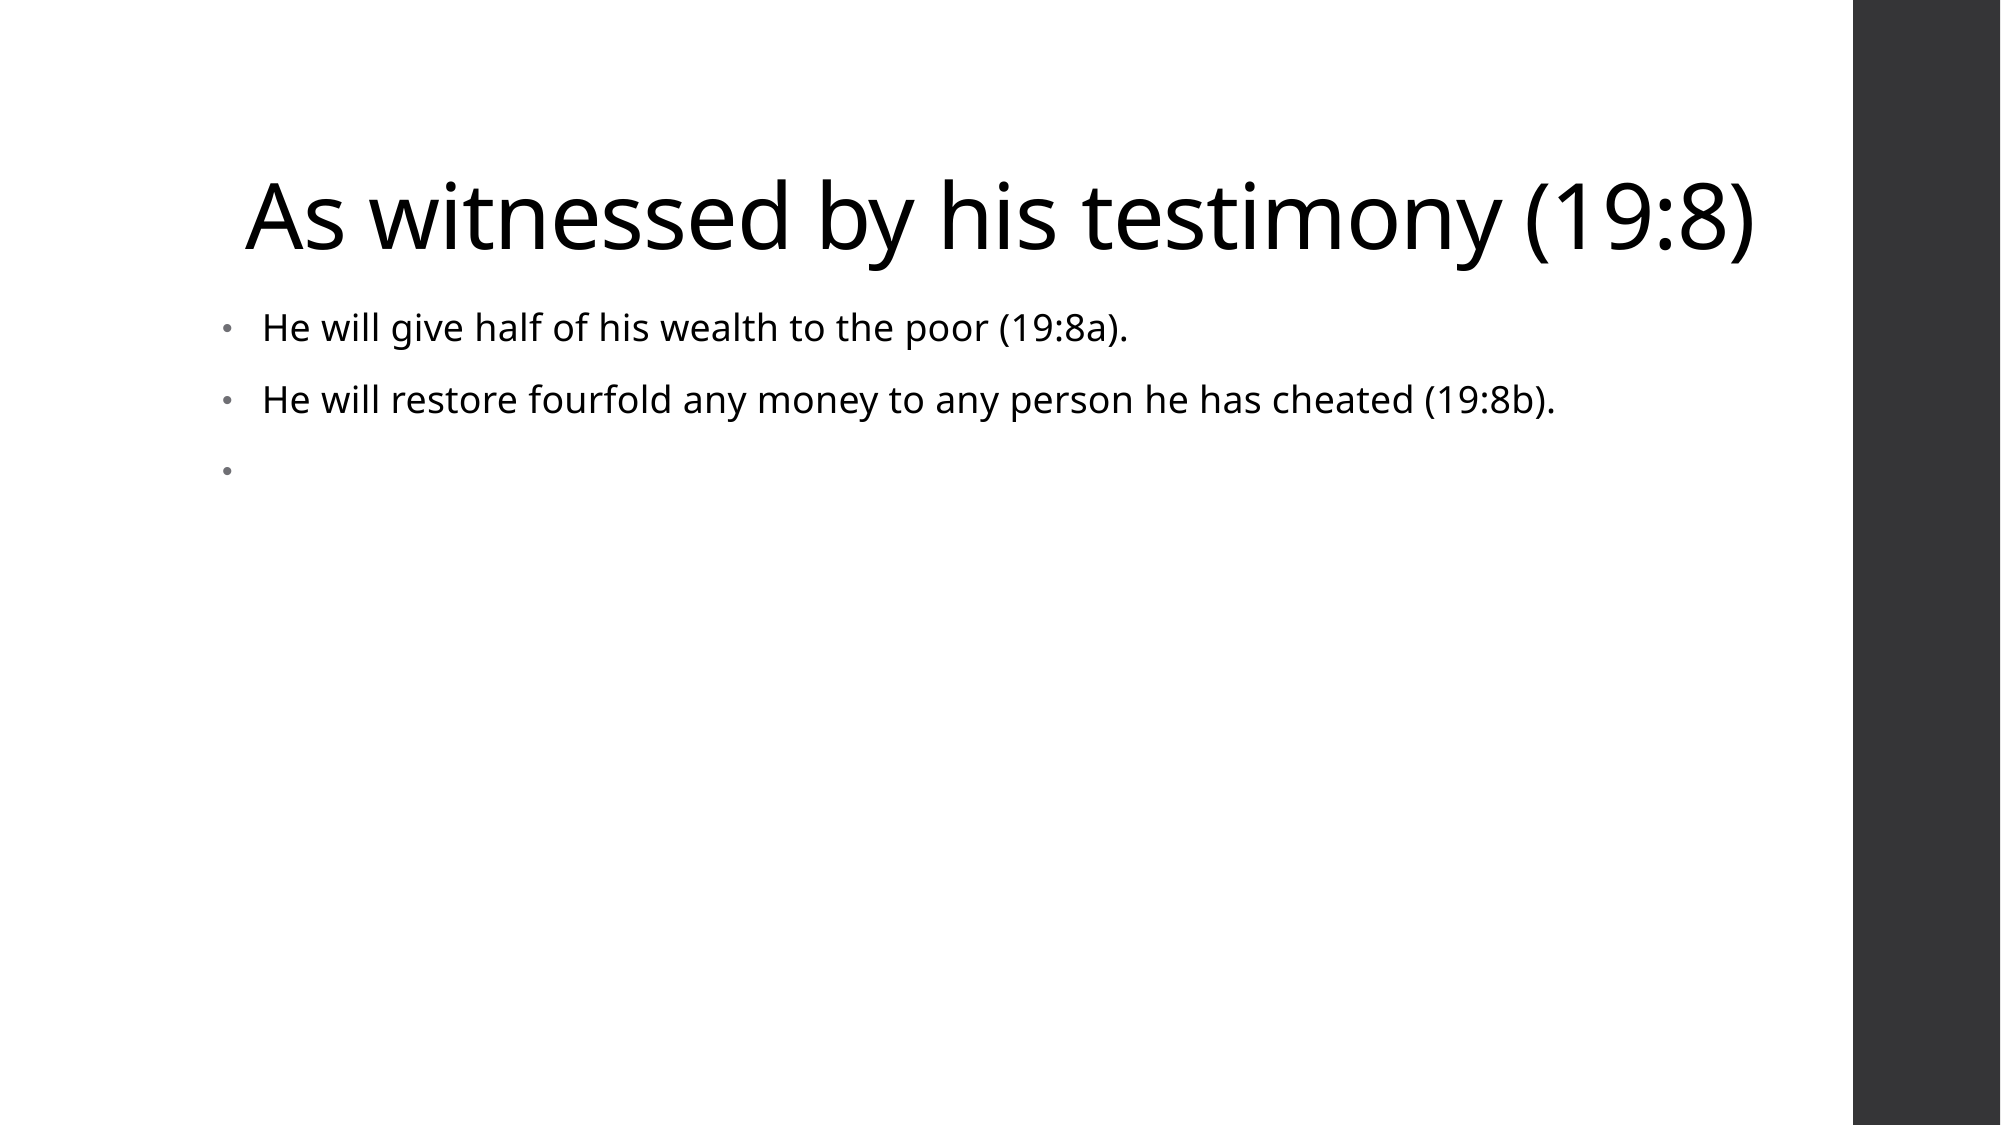

# As witnessed by his testimony (19:8)
 He will give half of his wealth to the poor (19:8a).
 He will restore fourfold any money to any person he has cheated (19:8b).